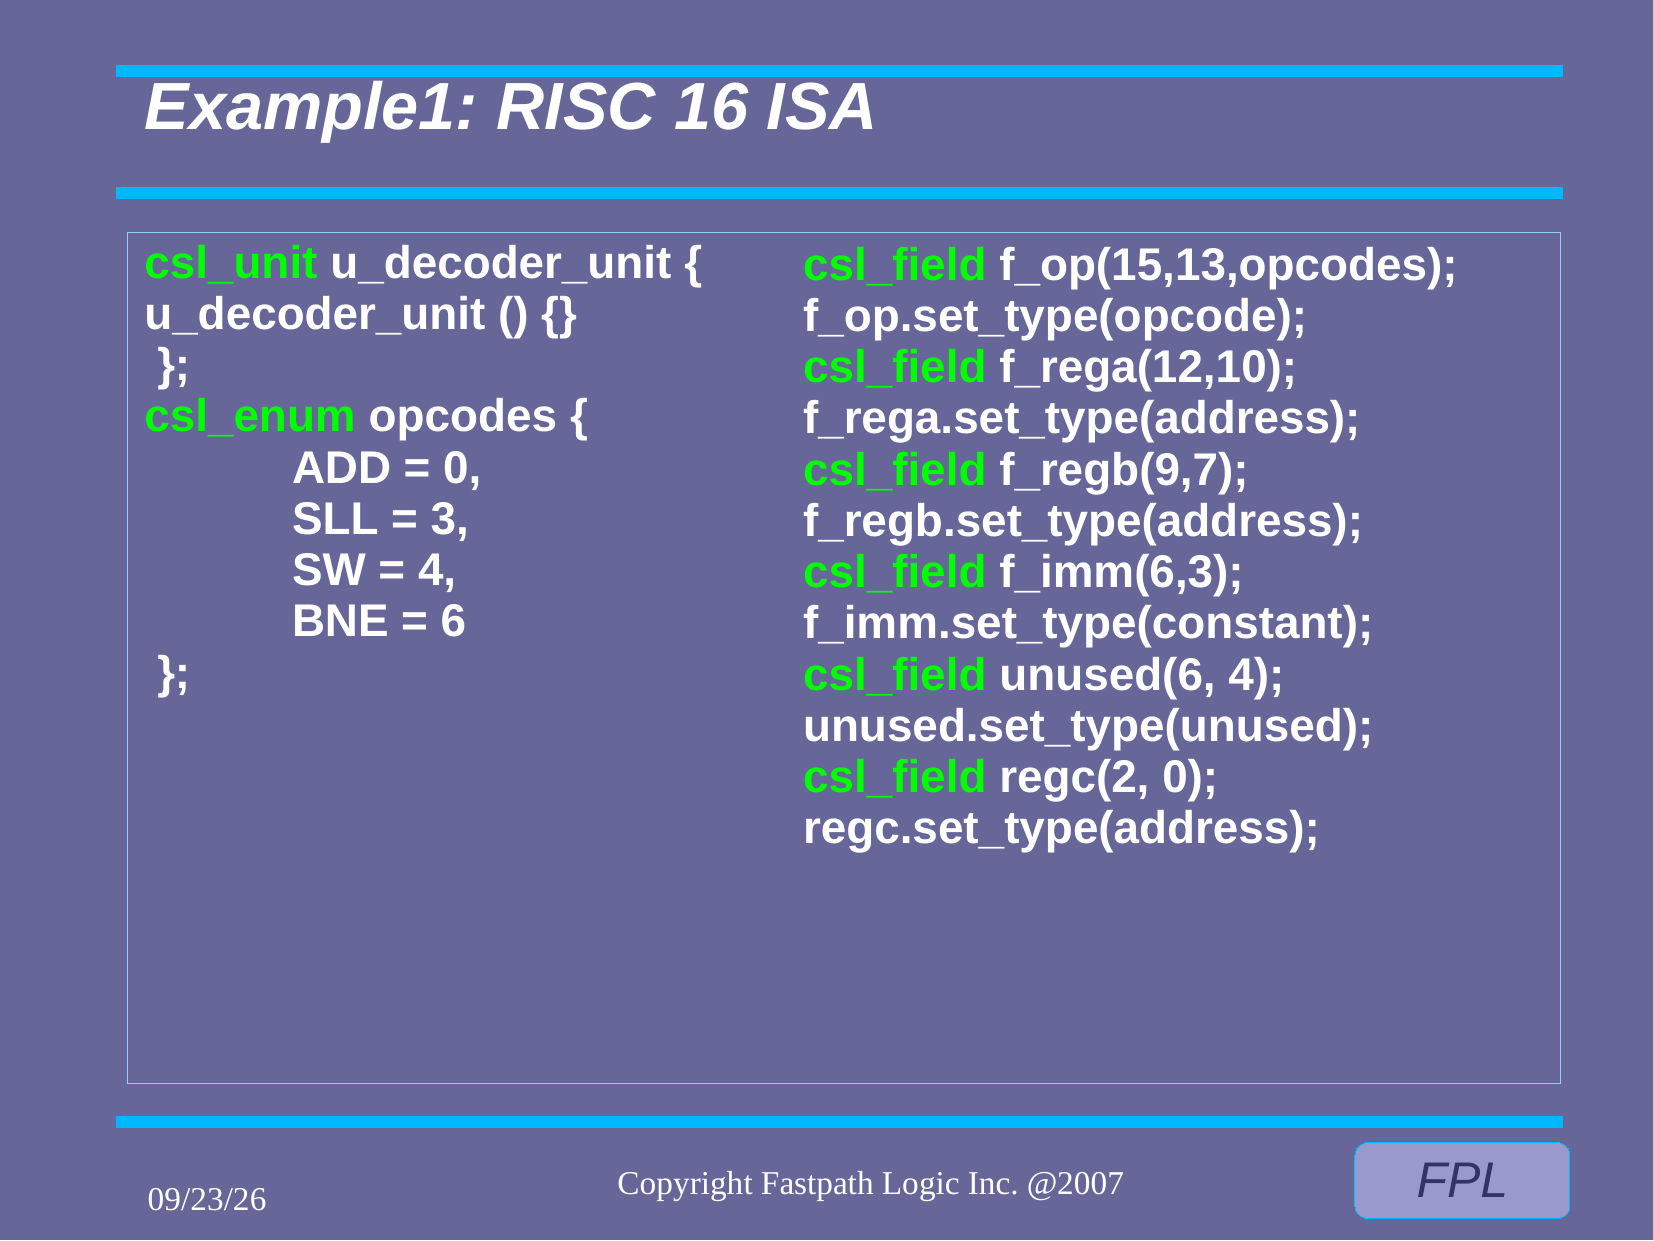

Example1: RISC 16 ISA
csl_unit u_decoder_unit {
u_decoder_unit () {}
 };
csl_enum opcodes {
		ADD = 0,
		SLL = 3,
		SW = 4,
		BNE = 6
 };
csl_field f_op(15,13,opcodes);
f_op.set_type(opcode);
csl_field f_rega(12,10);
f_rega.set_type(address);
csl_field f_regb(9,7);
f_regb.set_type(address);
csl_field f_imm(6,3);
f_imm.set_type(constant);
csl_field unused(6, 4);
unused.set_type(unused);
csl_field regc(2, 0);
regc.set_type(address);
Copyright Fastpath Logic Inc. @2007